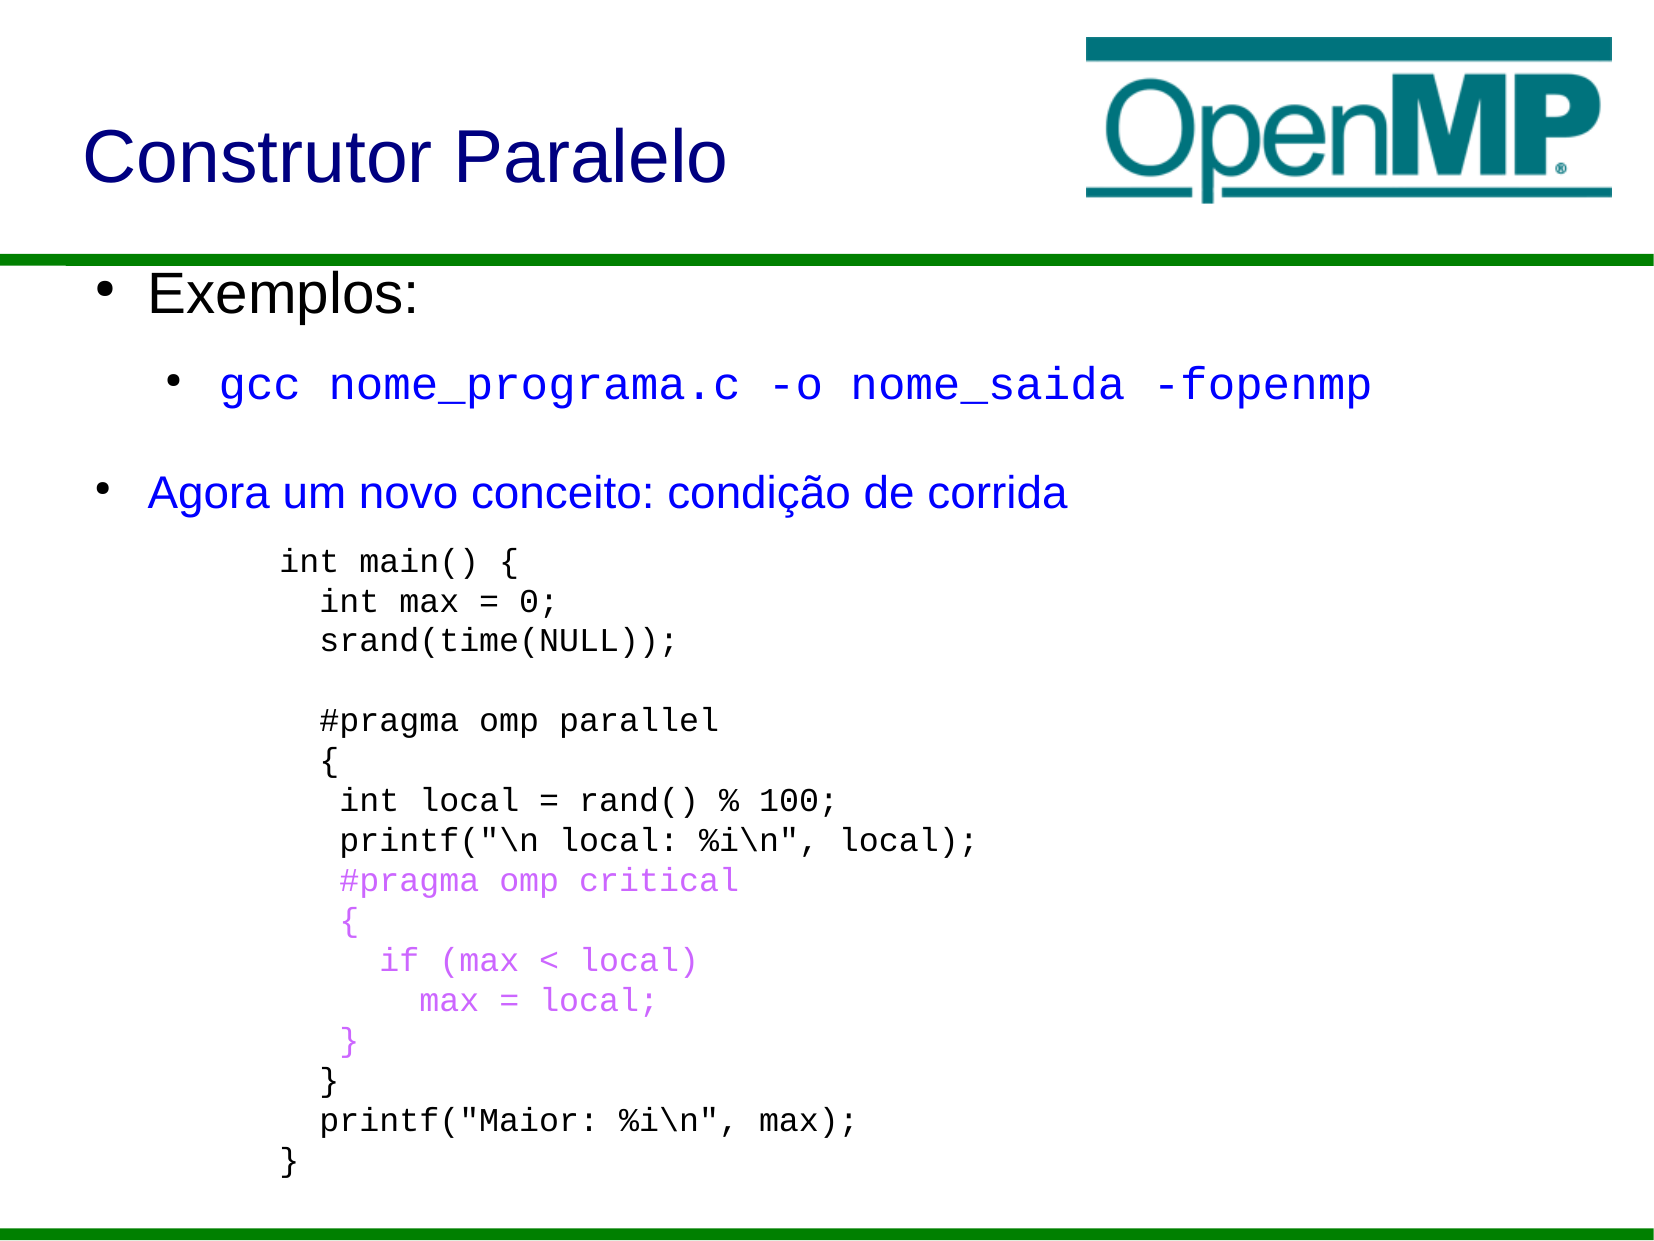

Construtor Paralelo
# Exemplos:
gcc nome_programa.c -o nome_saida -fopenmp
Agora um novo conceito: condição de corrida
int main() {
 int max = 0;
 srand(time(NULL));
 #pragma omp parallel
 {
 int local = rand() % 100;
 printf("\n local: %i\n", local);
 #pragma omp critical
 {
 if (max < local)
 max = local;
 }
 }
 printf("Maior: %i\n", max);
}